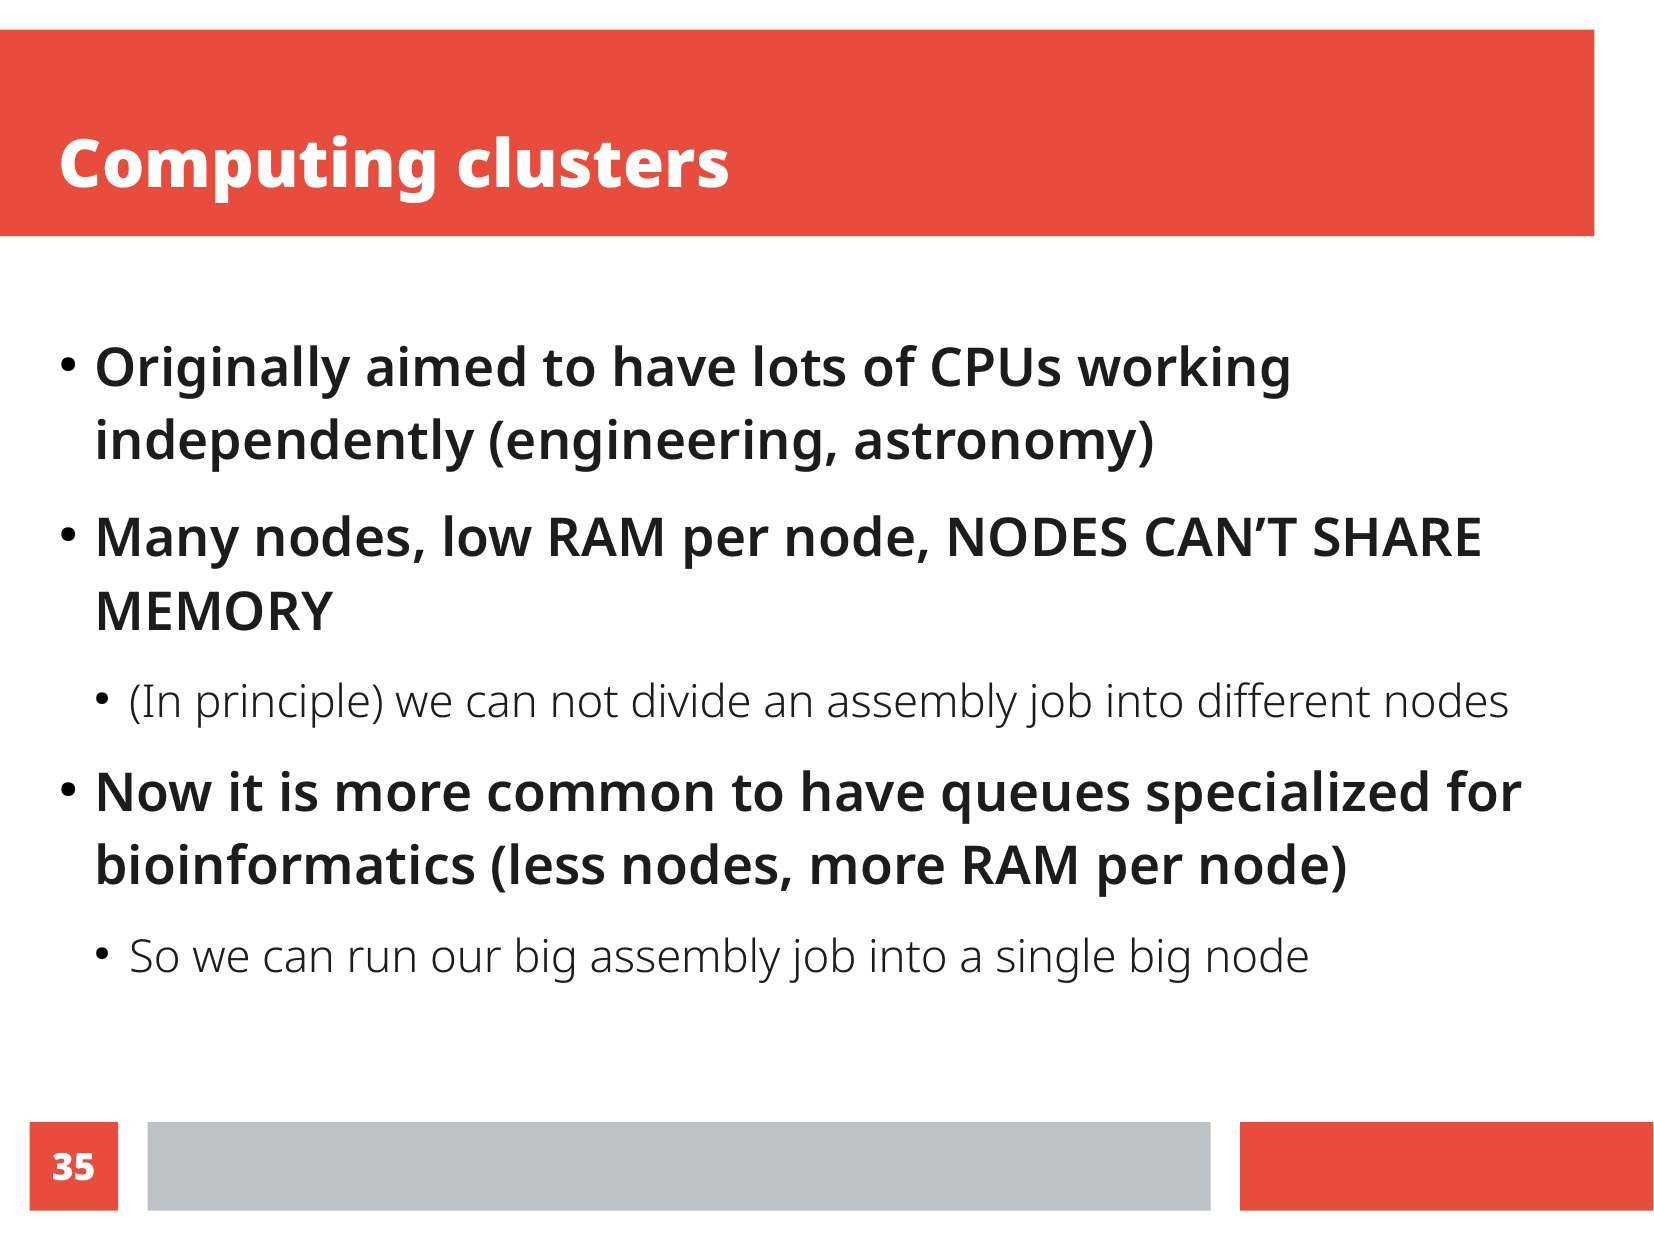

# Computing clusters
Originally aimed to have lots of CPUs working independently (engineering, astronomy)
Many nodes, low RAM per node, NODES CAN’T SHARE MEMORY
(In principle) we can not divide an assembly job into different nodes
Now it is more common to have queues specialized for bioinformatics (less nodes, more RAM per node)
So we can run our big assembly job into a single big node
35